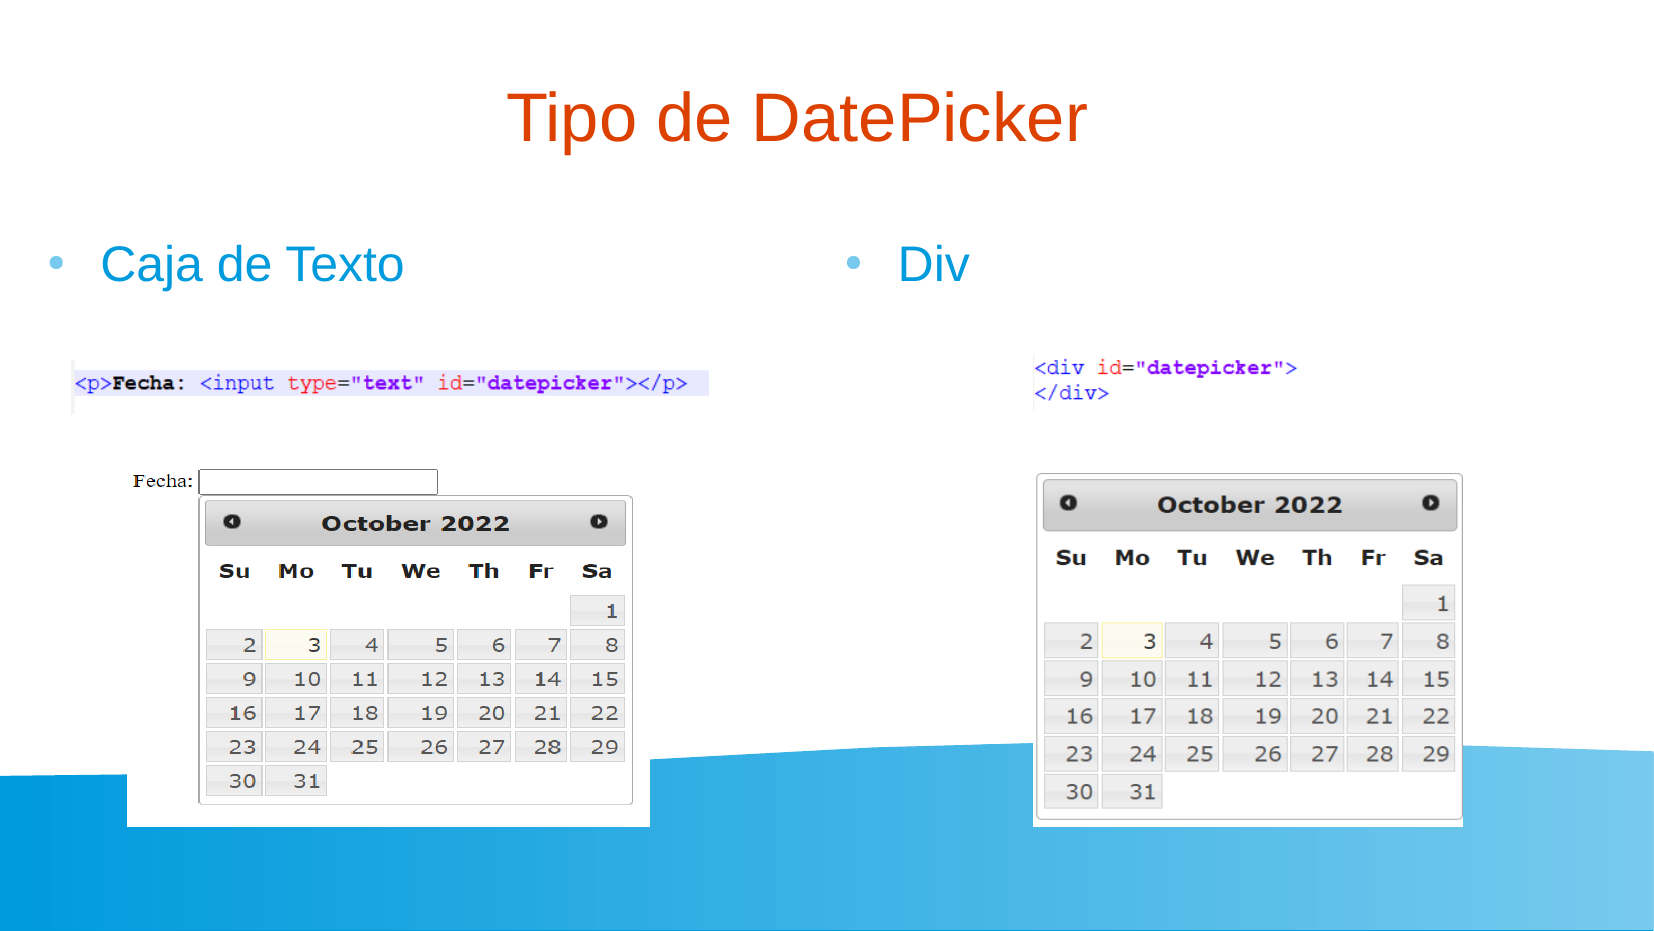

# Tipo de DatePicker
Caja de Texto
Div